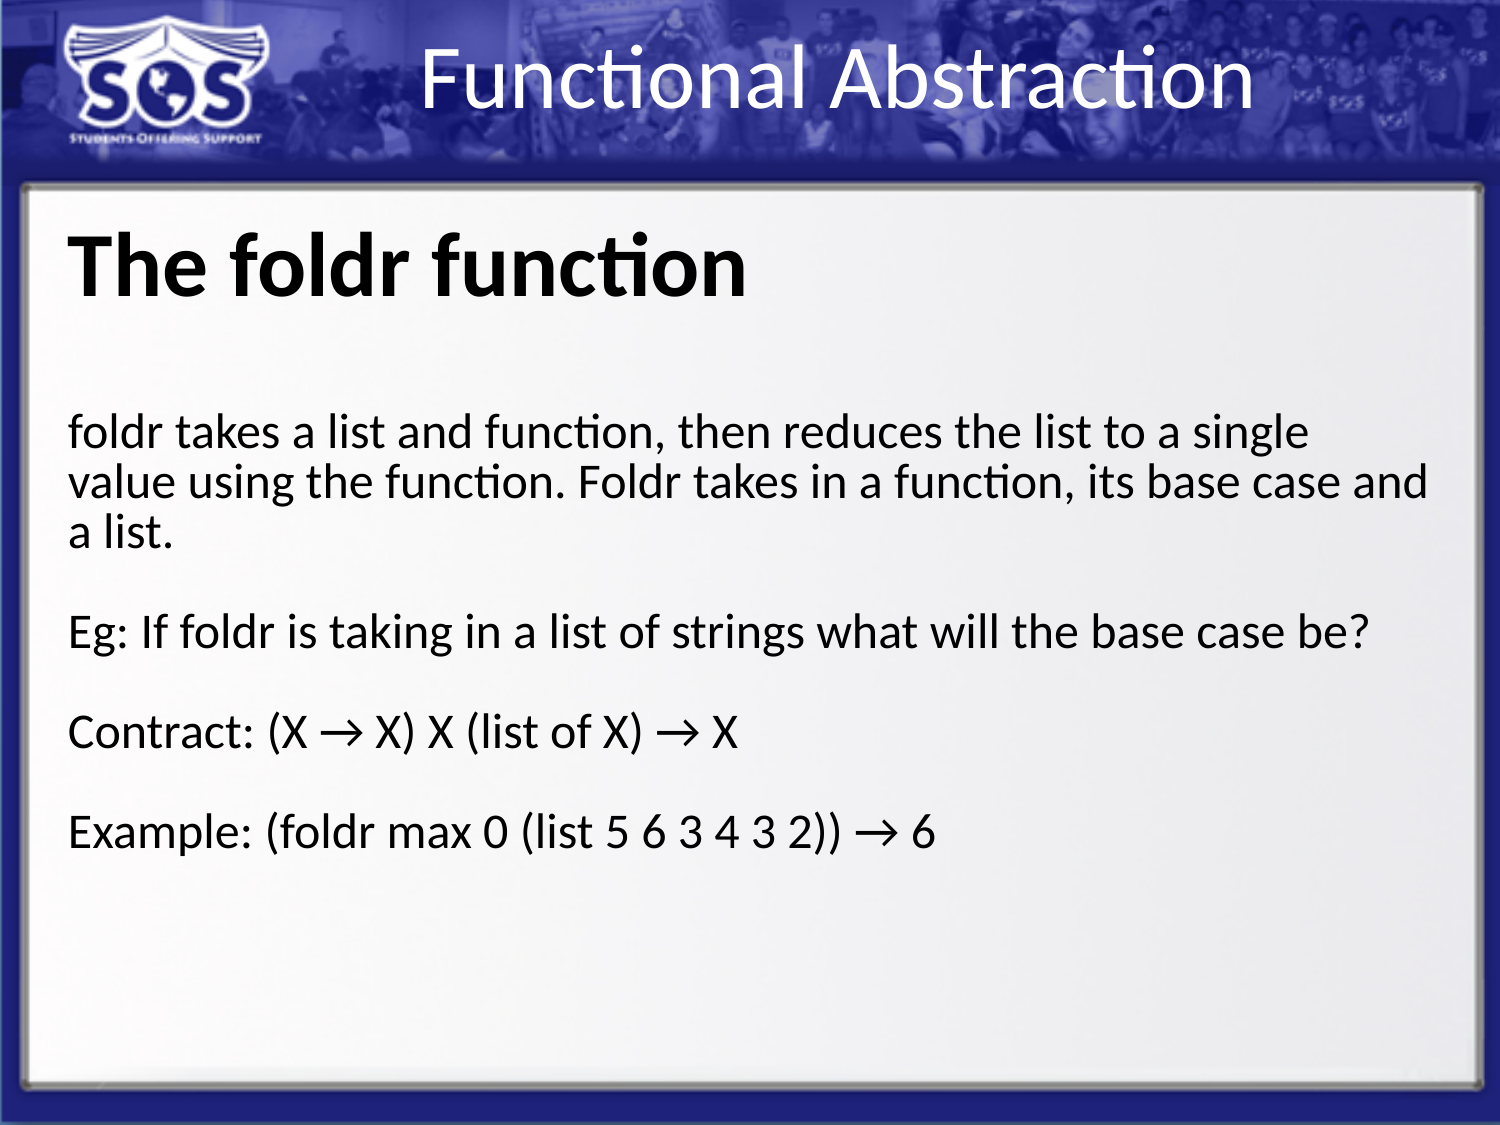

Functional Abstraction
The foldr function
foldr takes a list and function, then reduces the list to a single
value using the function. Foldr takes in a function, its base case and a list.
Eg: If foldr is taking in a list of strings what will the base case be?
Contract: (X → X) X (list of X) → X
Example: (foldr max 0 (list 5 6 3 4 3 2)) → 6